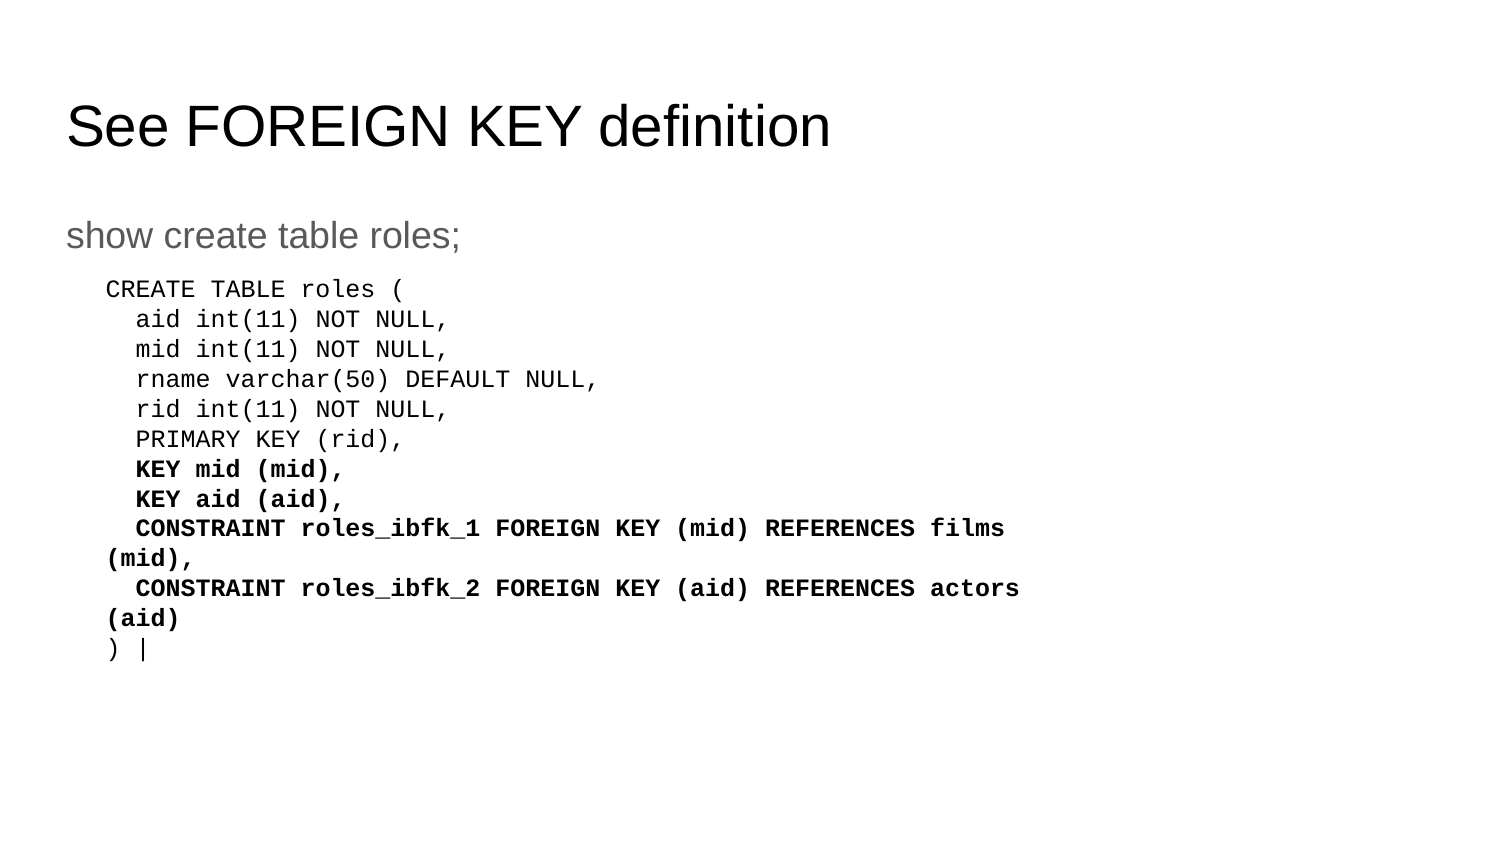

# See FOREIGN KEY definition
show create table roles;
CREATE TABLE roles (
 aid int(11) NOT NULL,
 mid int(11) NOT NULL,
 rname varchar(50) DEFAULT NULL,
 rid int(11) NOT NULL,
 PRIMARY KEY (rid),
 KEY mid (mid),
 KEY aid (aid),
 CONSTRAINT roles_ibfk_1 FOREIGN KEY (mid) REFERENCES films (mid),
 CONSTRAINT roles_ibfk_2 FOREIGN KEY (aid) REFERENCES actors (aid)
) |